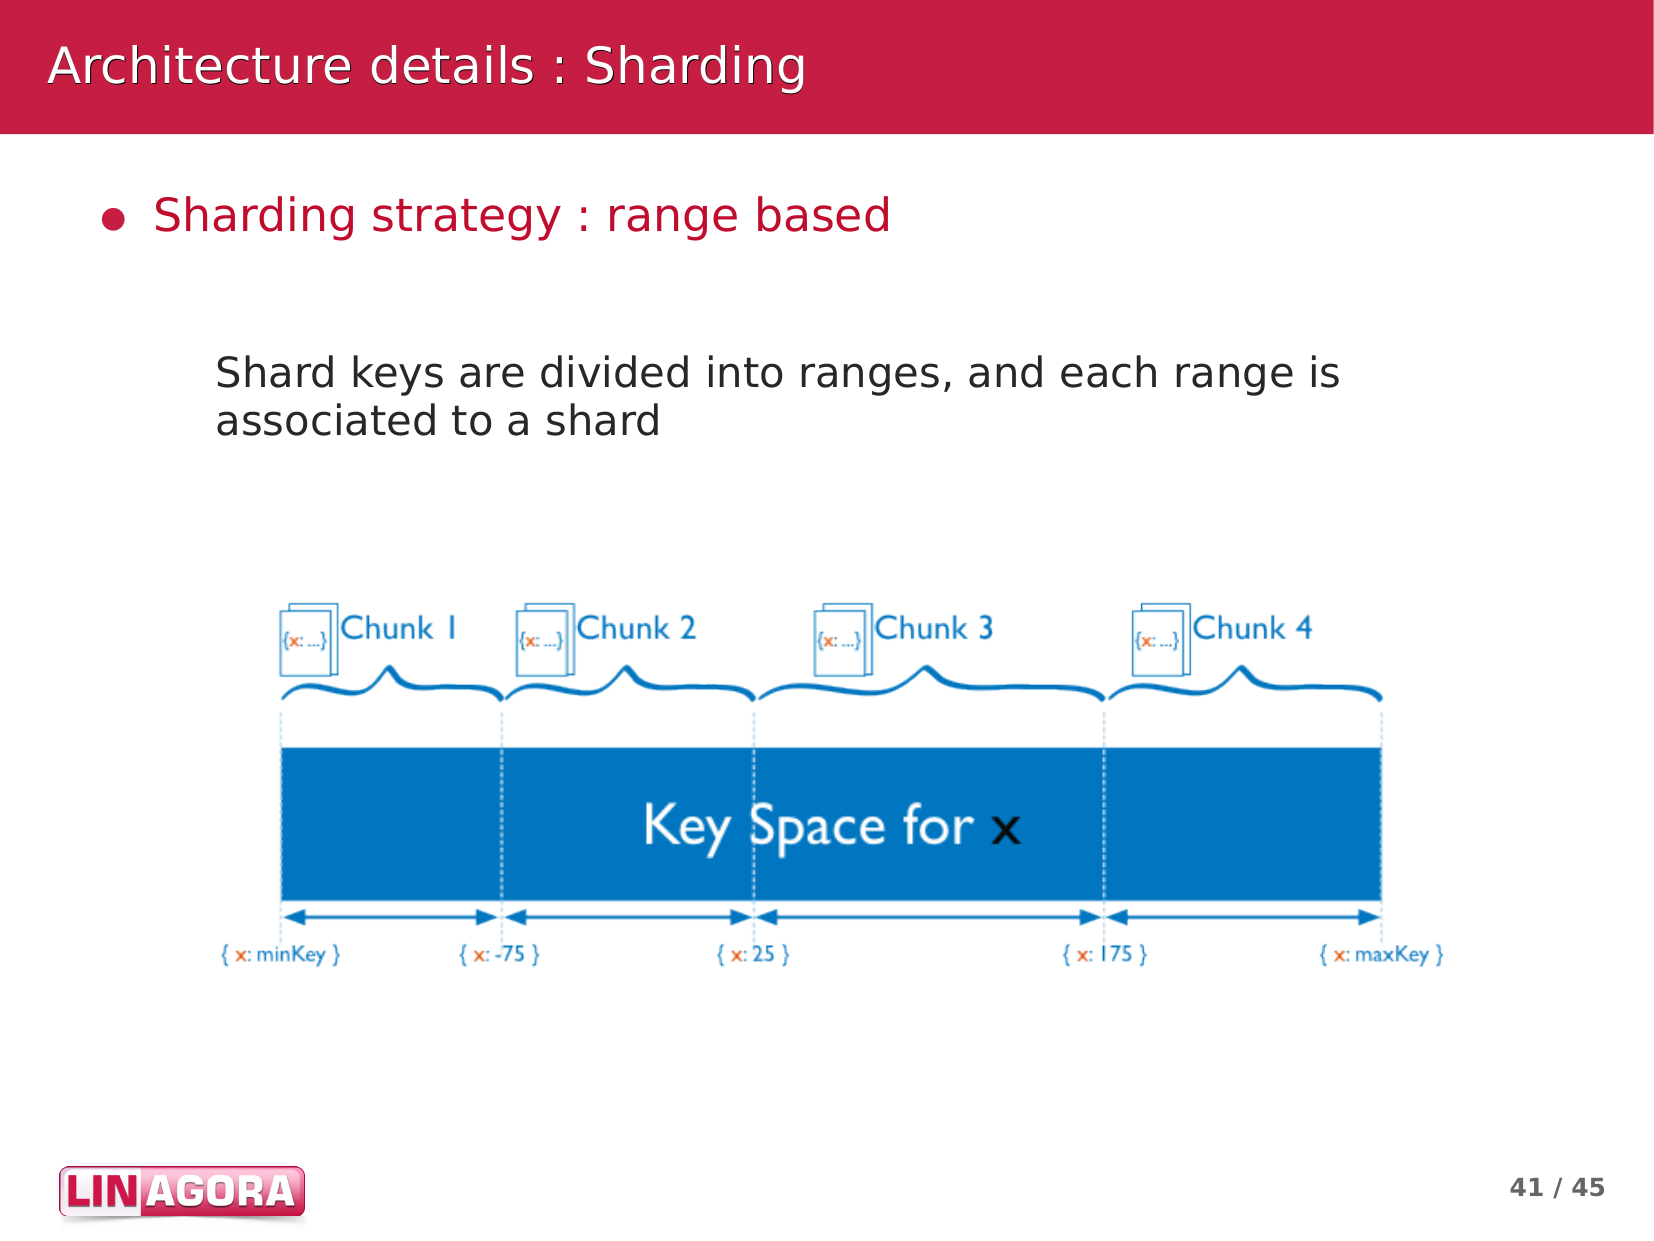

# Architecture details : Sharding
Sharding strategy : range based
Shard keys are divided into ranges, and each range is associated to a shard